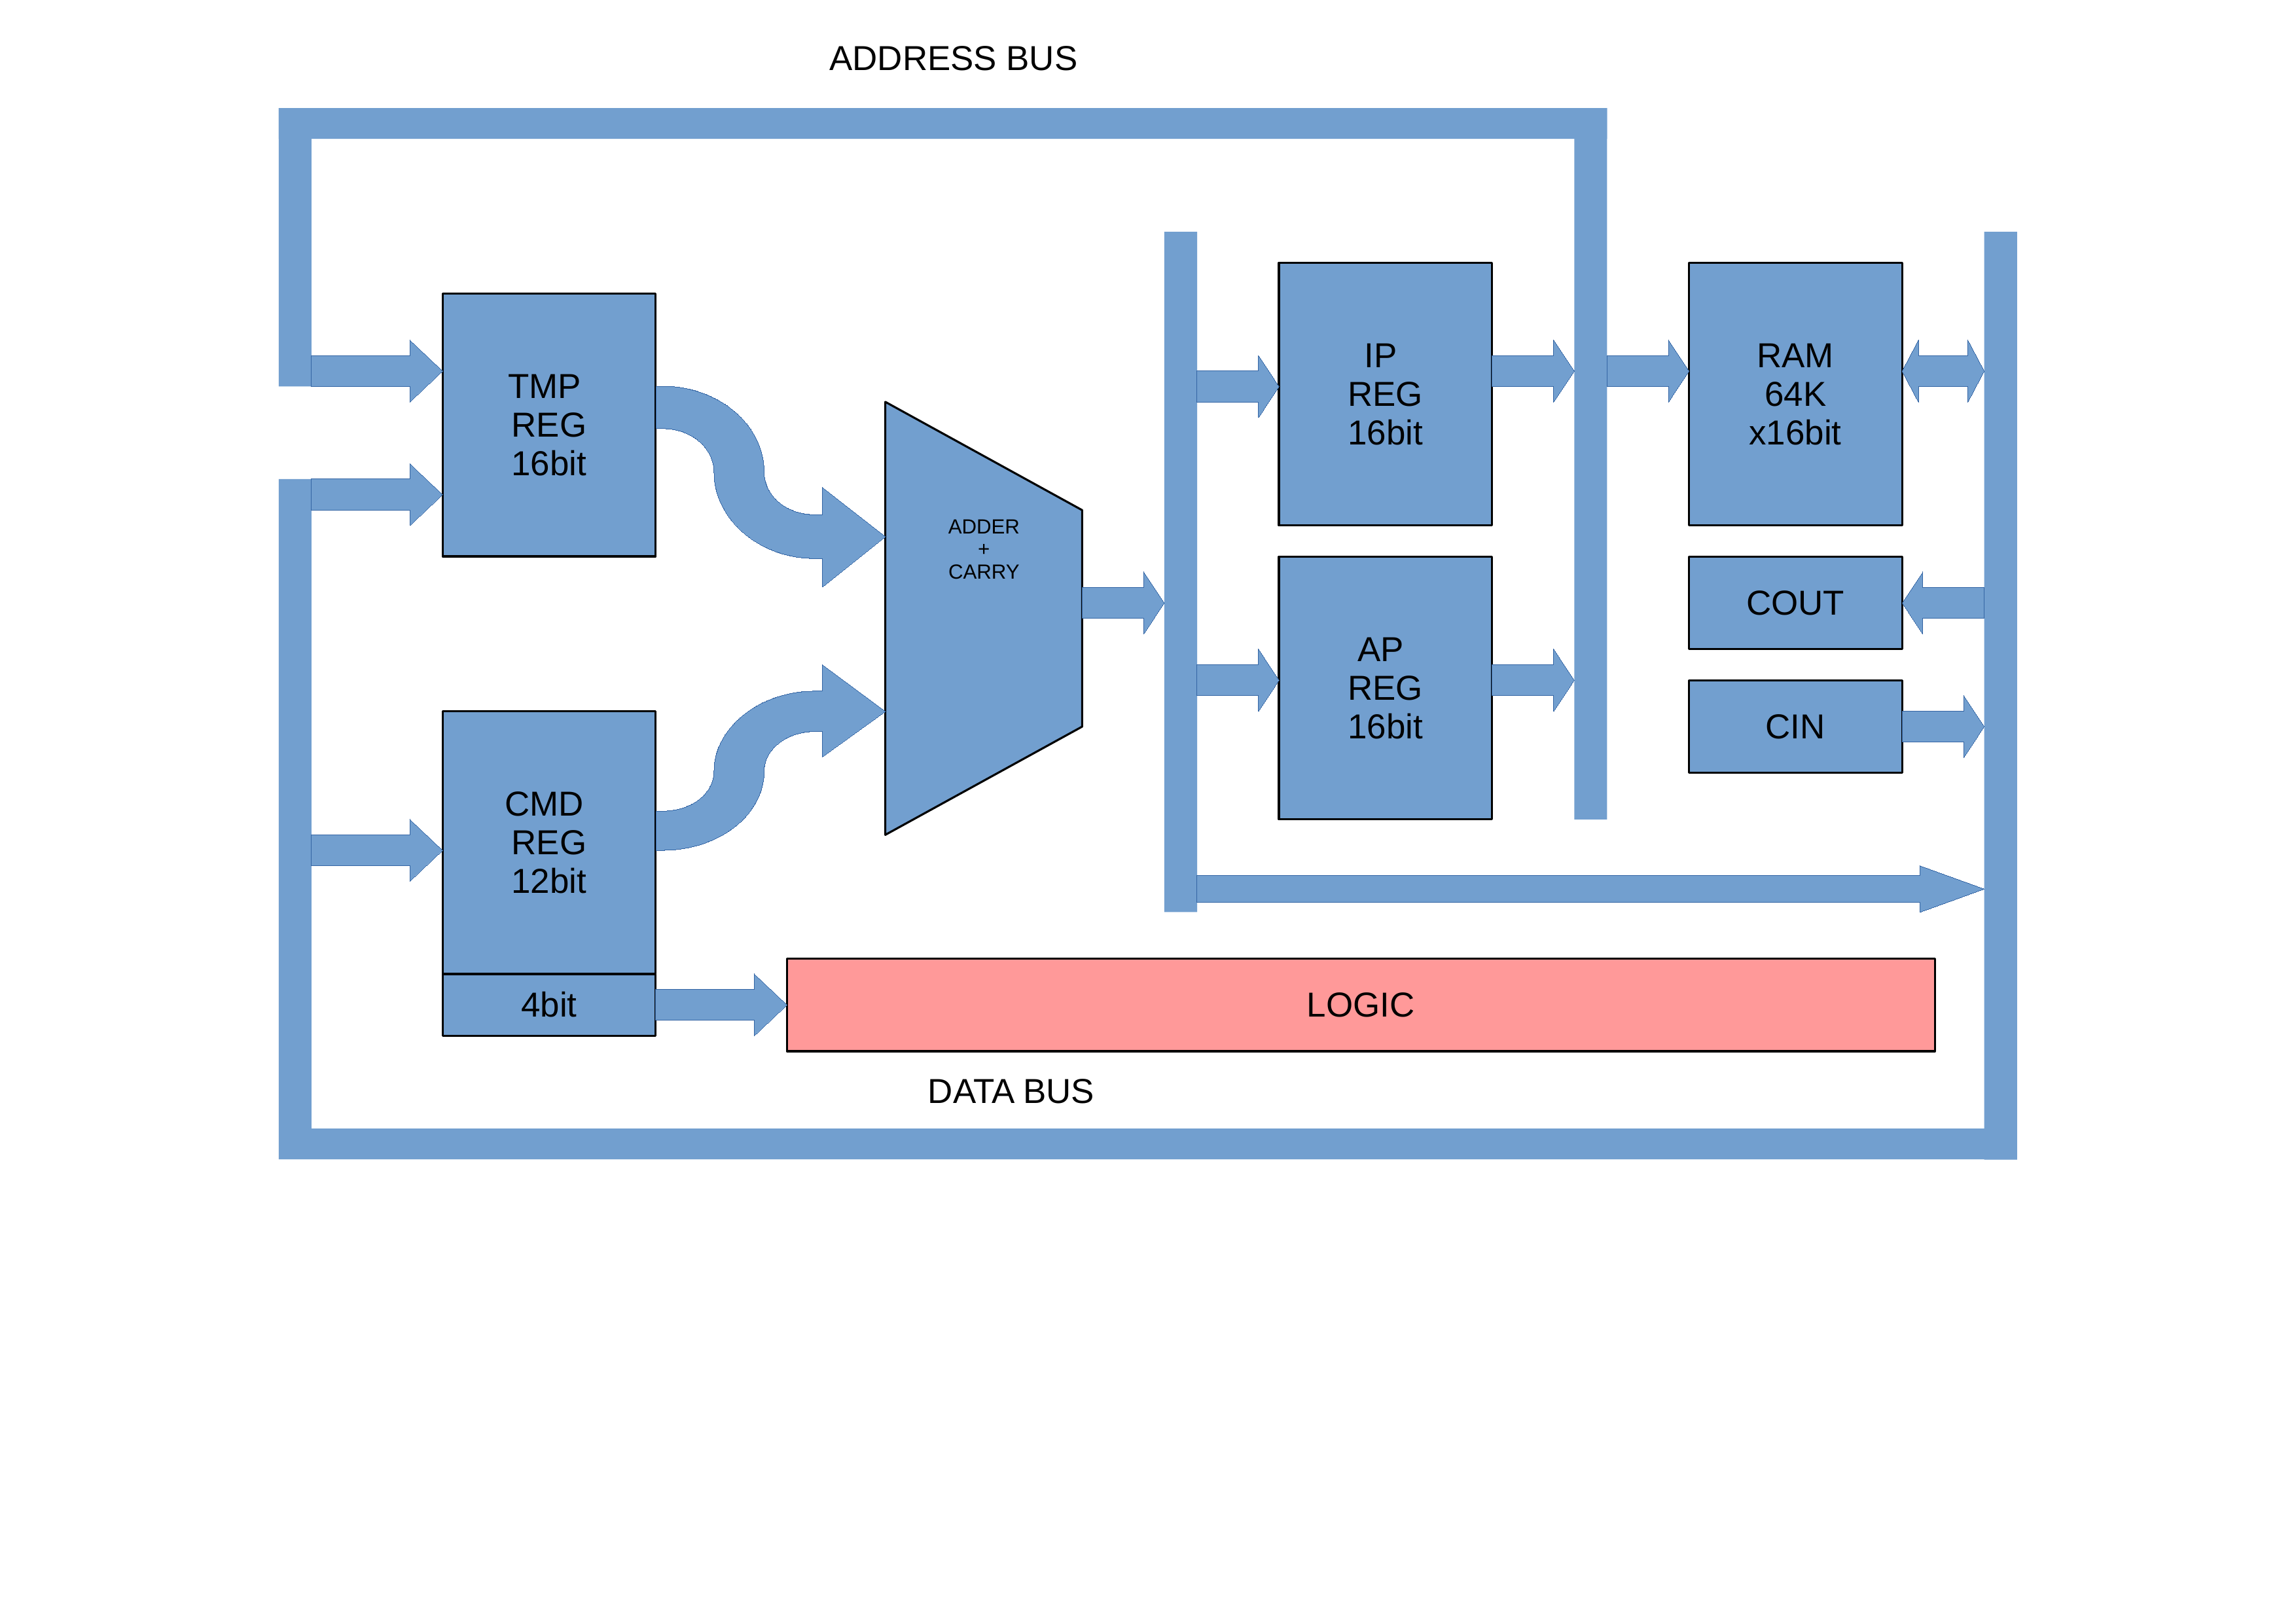

ADDRESS BUS
IP
REG
16bit
RAM
64K
x16bit
TMP
REG
16bit
ADDER
+
CARRY
COUT
AP
REG
16bit
CIN
CMD
REG
12bit
LOGIC
4bit
DATA BUS